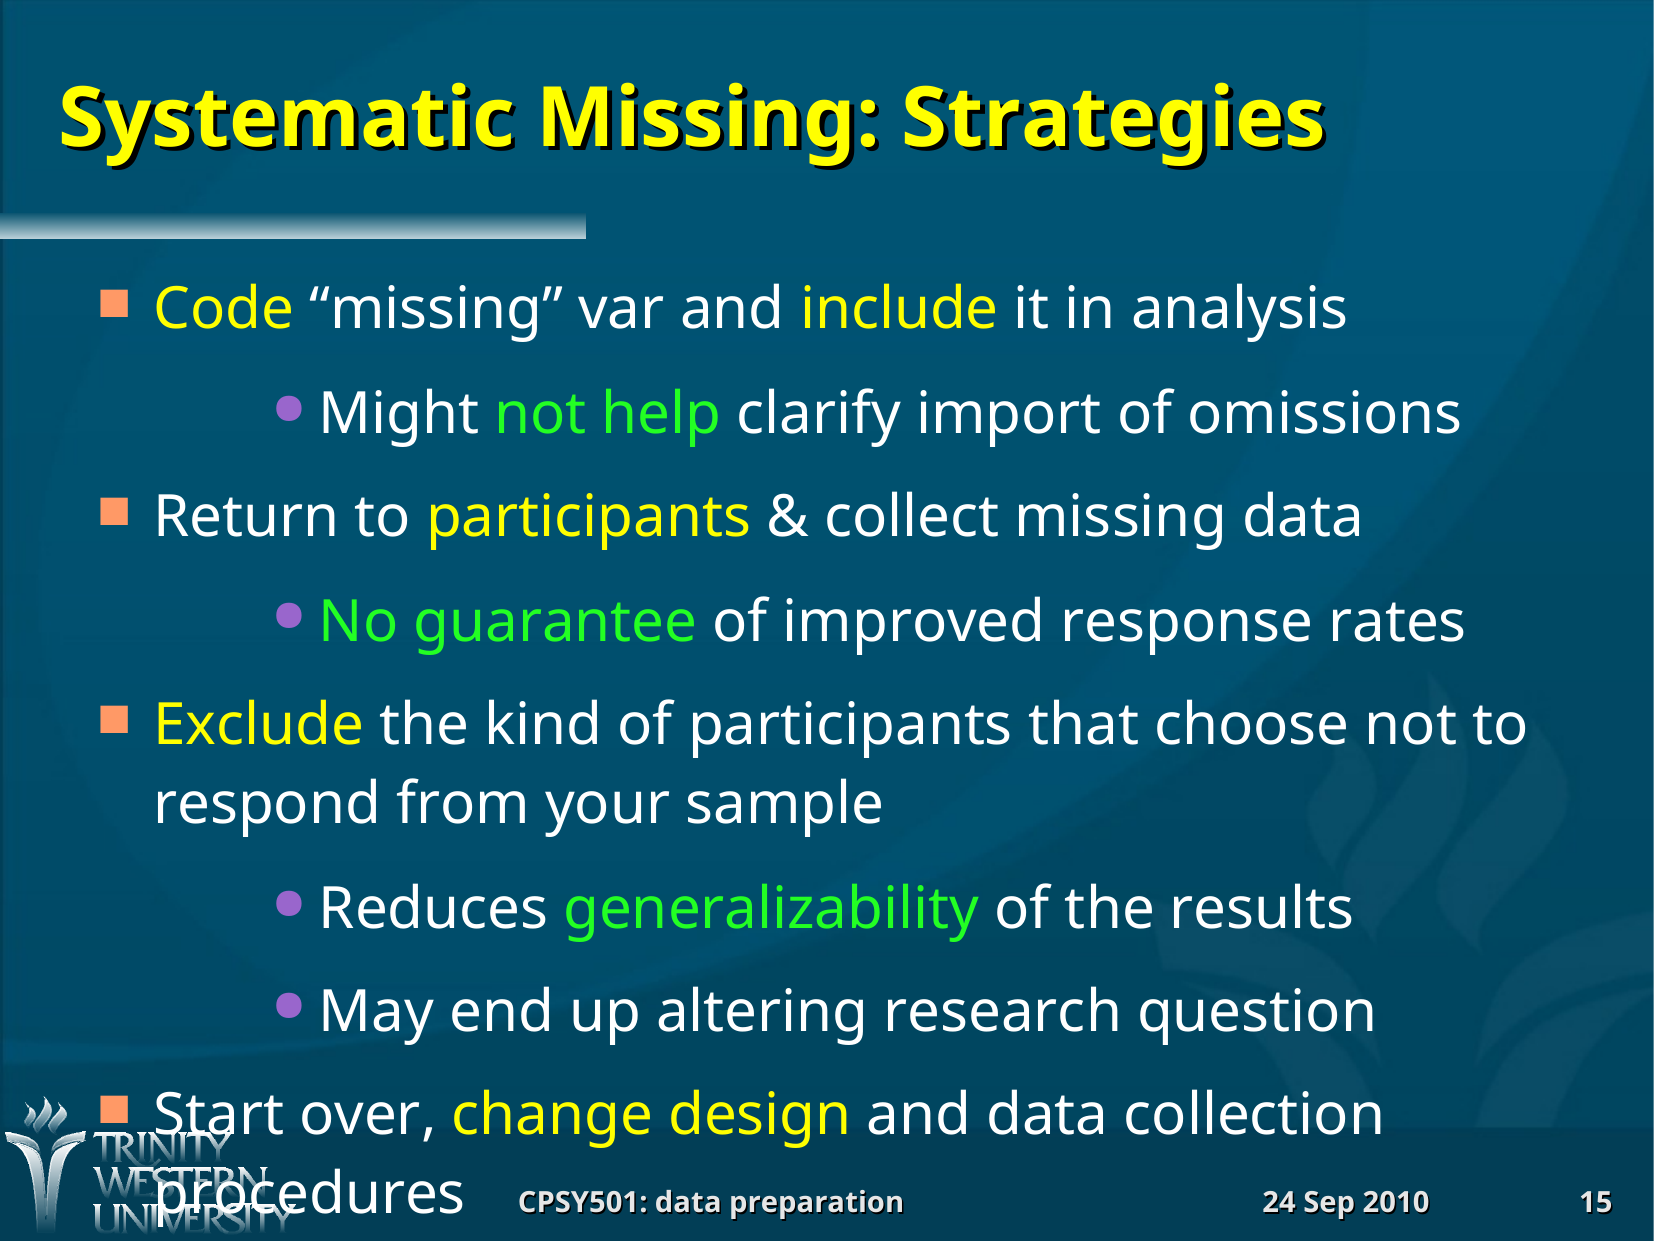

# Systematic Missing: Strategies
Code “missing” var and include it in analysis
Might not help clarify import of omissions
Return to participants & collect missing data
No guarantee of improved response rates
Exclude the kind of participants that choose not to respond from your sample
Reduces generalizability of the results
May end up altering research question
Start over, change design and data collection procedures
CPSY501: data preparation
24 Sep 2010
15